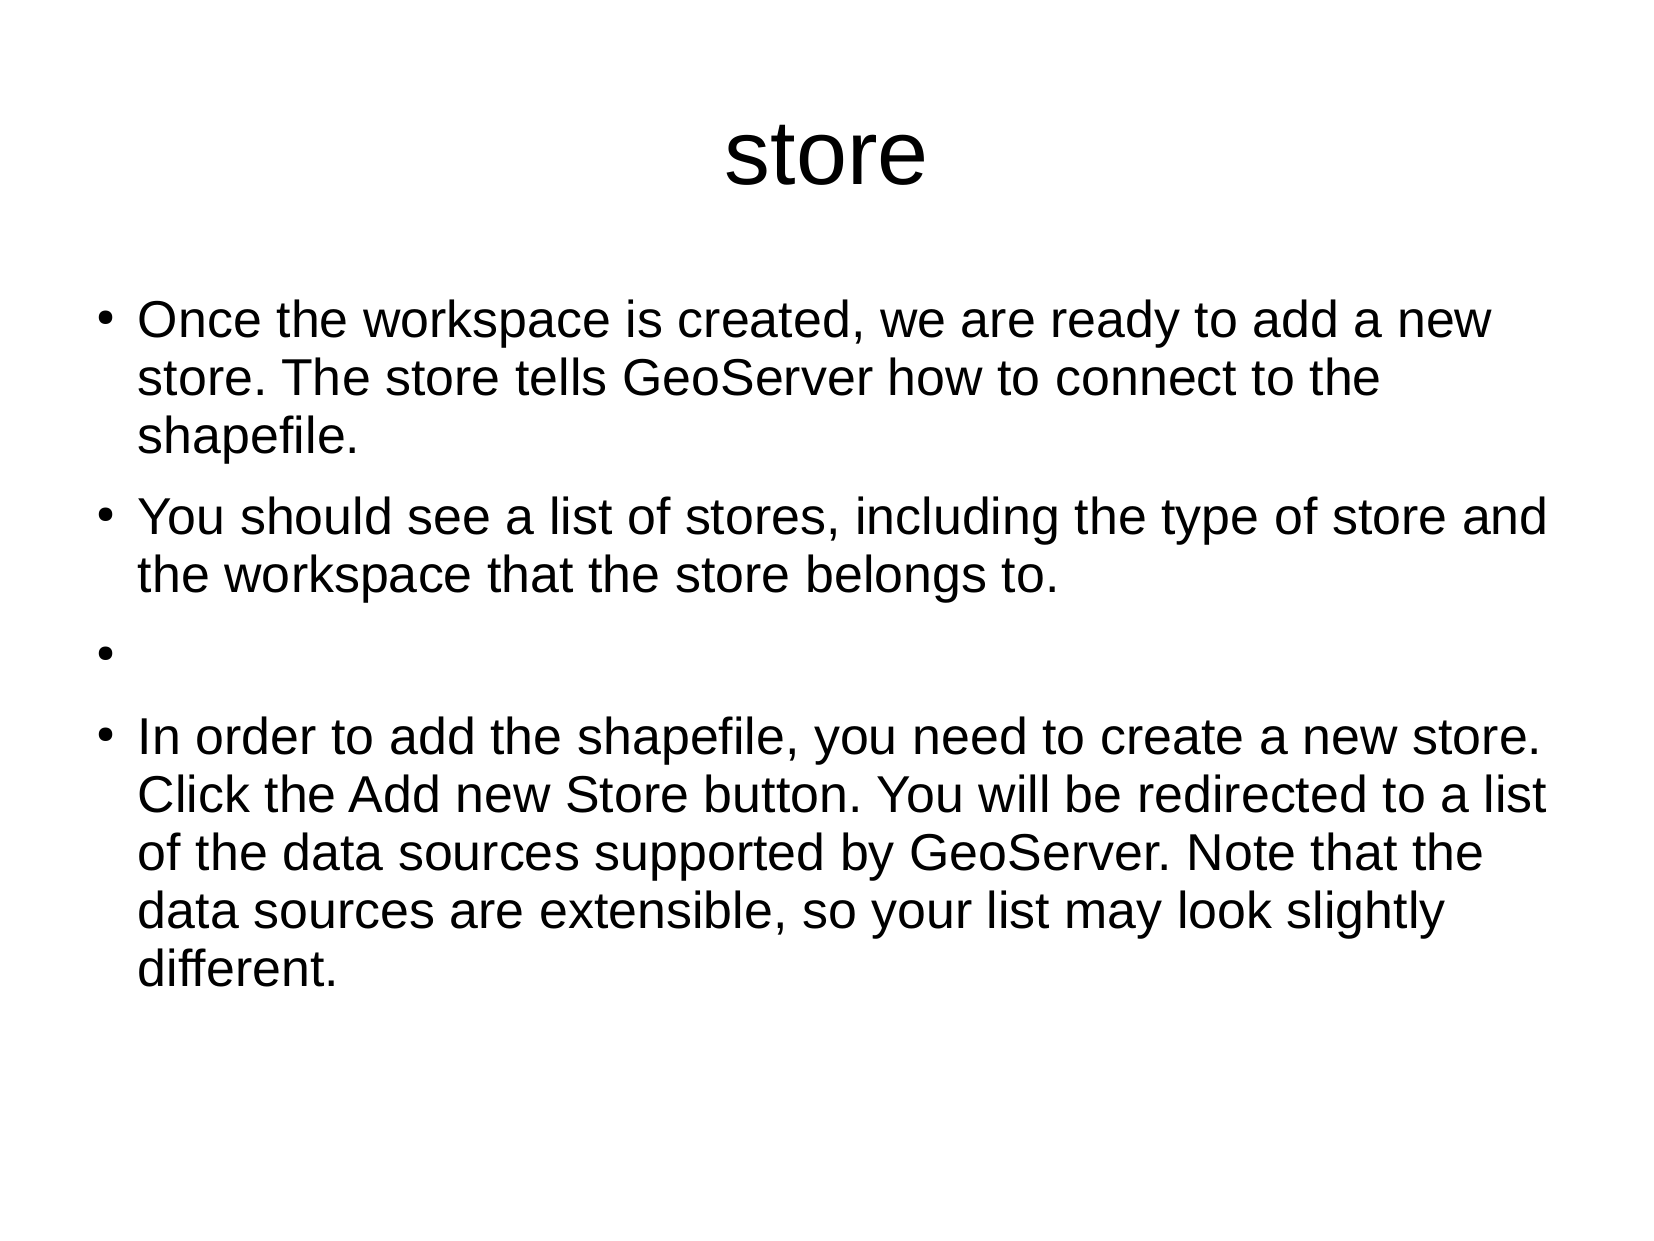

# store
Once the workspace is created, we are ready to add a new store. The store tells GeoServer how to connect to the shapefile.
You should see a list of stores, including the type of store and the workspace that the store belongs to.
In order to add the shapefile, you need to create a new store. Click the Add new Store button. You will be redirected to a list of the data sources supported by GeoServer. Note that the data sources are extensible, so your list may look slightly different.